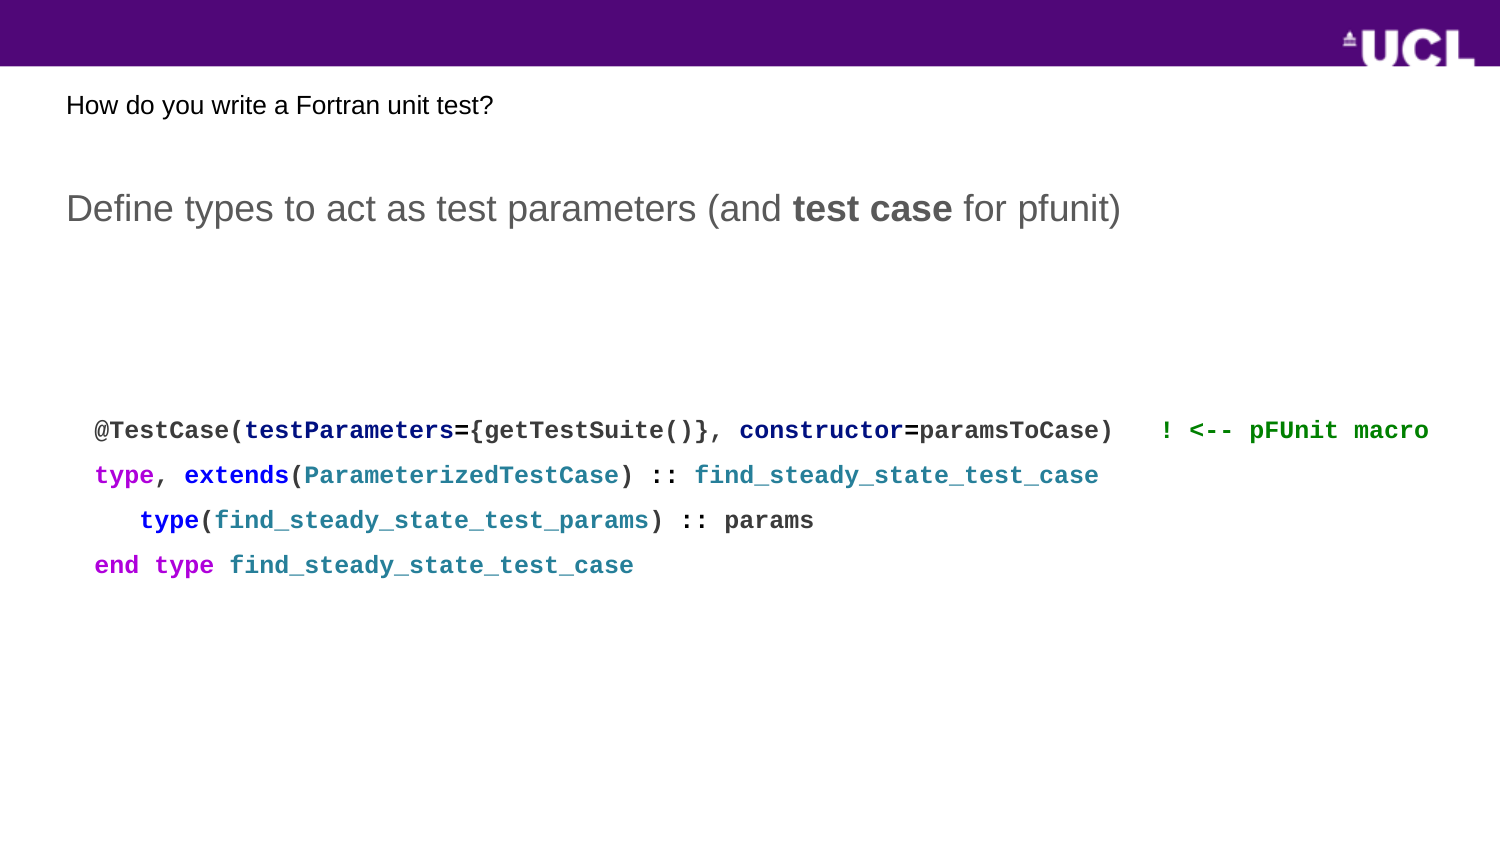

# How do you write a Fortran unit test?
Define types to act as test parameters (and test case for pfunit)
@TestCase(testParameters={getTestSuite()}, constructor=paramsToCase) ! <-- pFUnit macro
type, extends(ParameterizedTestCase) :: find_steady_state_test_case
 type(find_steady_state_test_params) :: params
end type find_steady_state_test_case